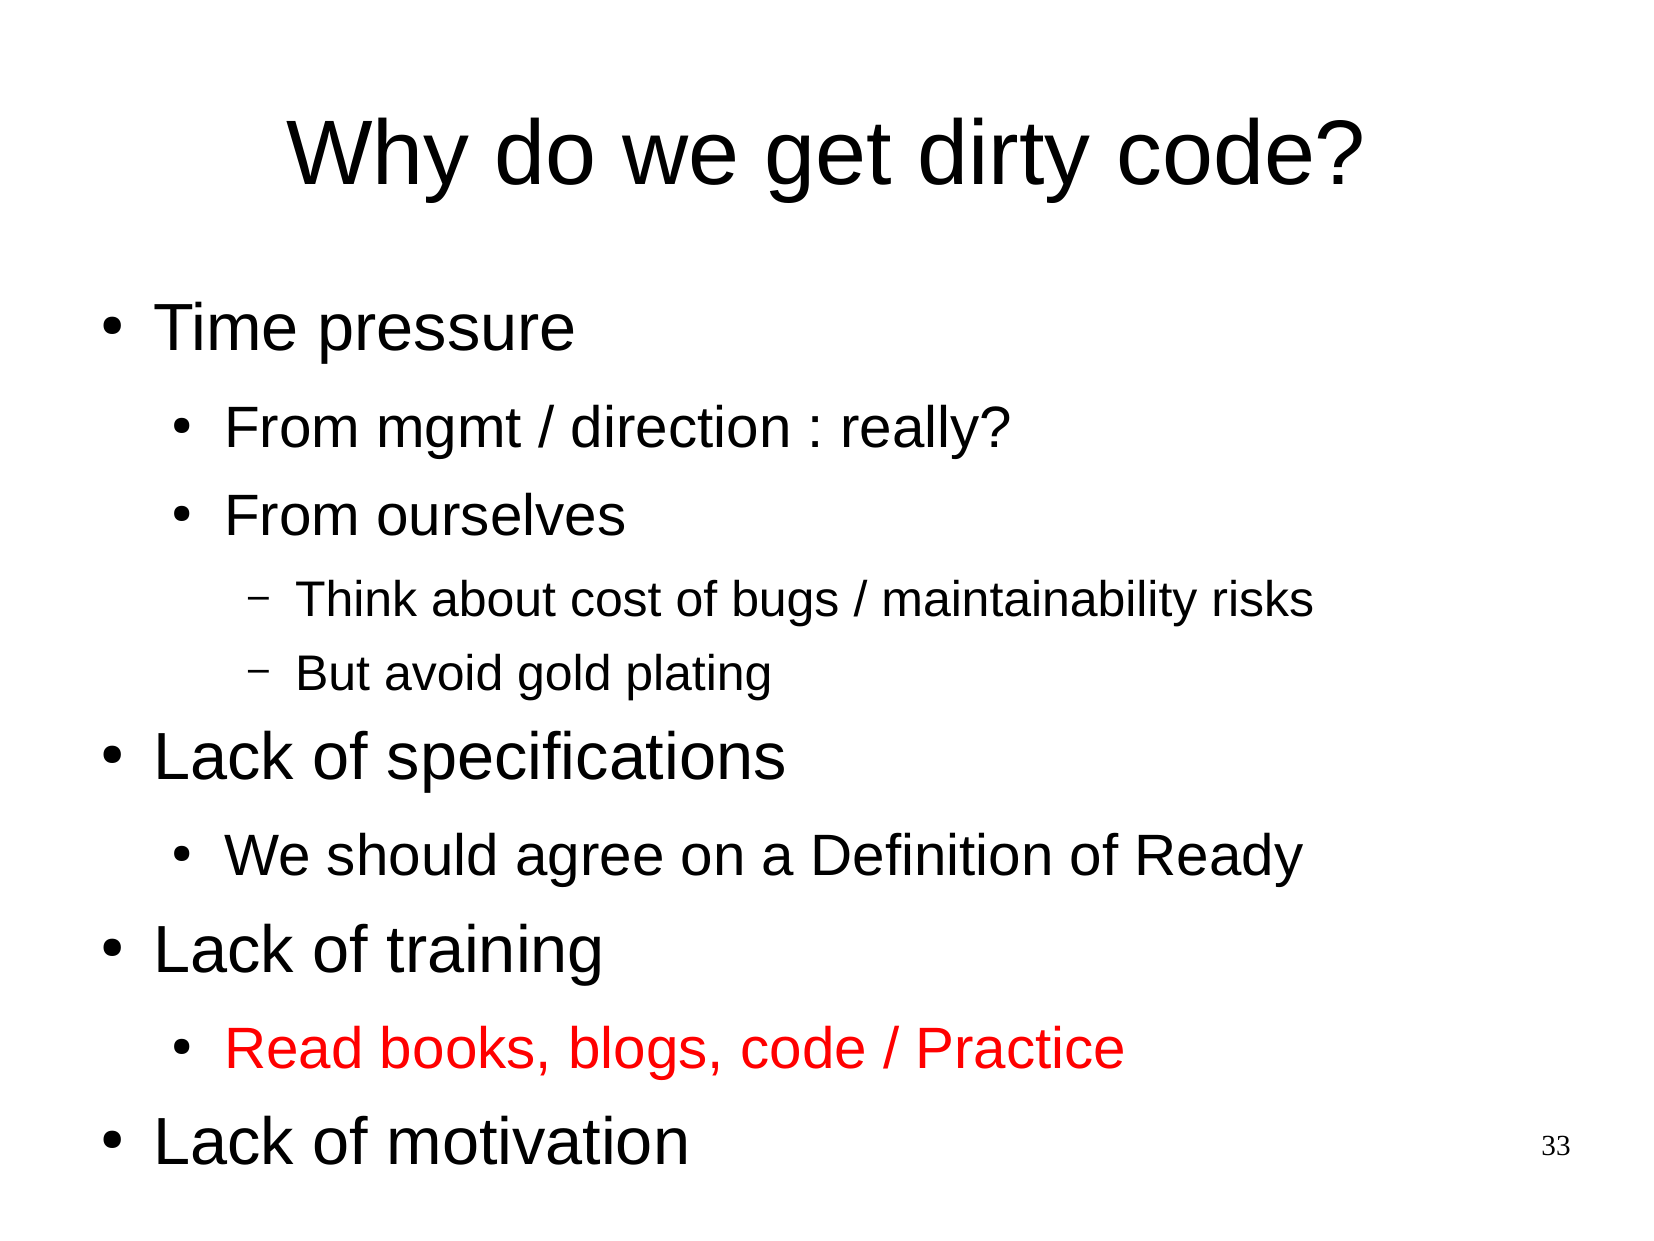

# Why do we get dirty code?
Time pressure
From mgmt / direction : really?
From ourselves
Think about cost of bugs / maintainability risks
But avoid gold plating
Lack of specifications
We should agree on a Definition of Ready
Lack of training
Read books, blogs, code / Practice
Lack of motivation
33